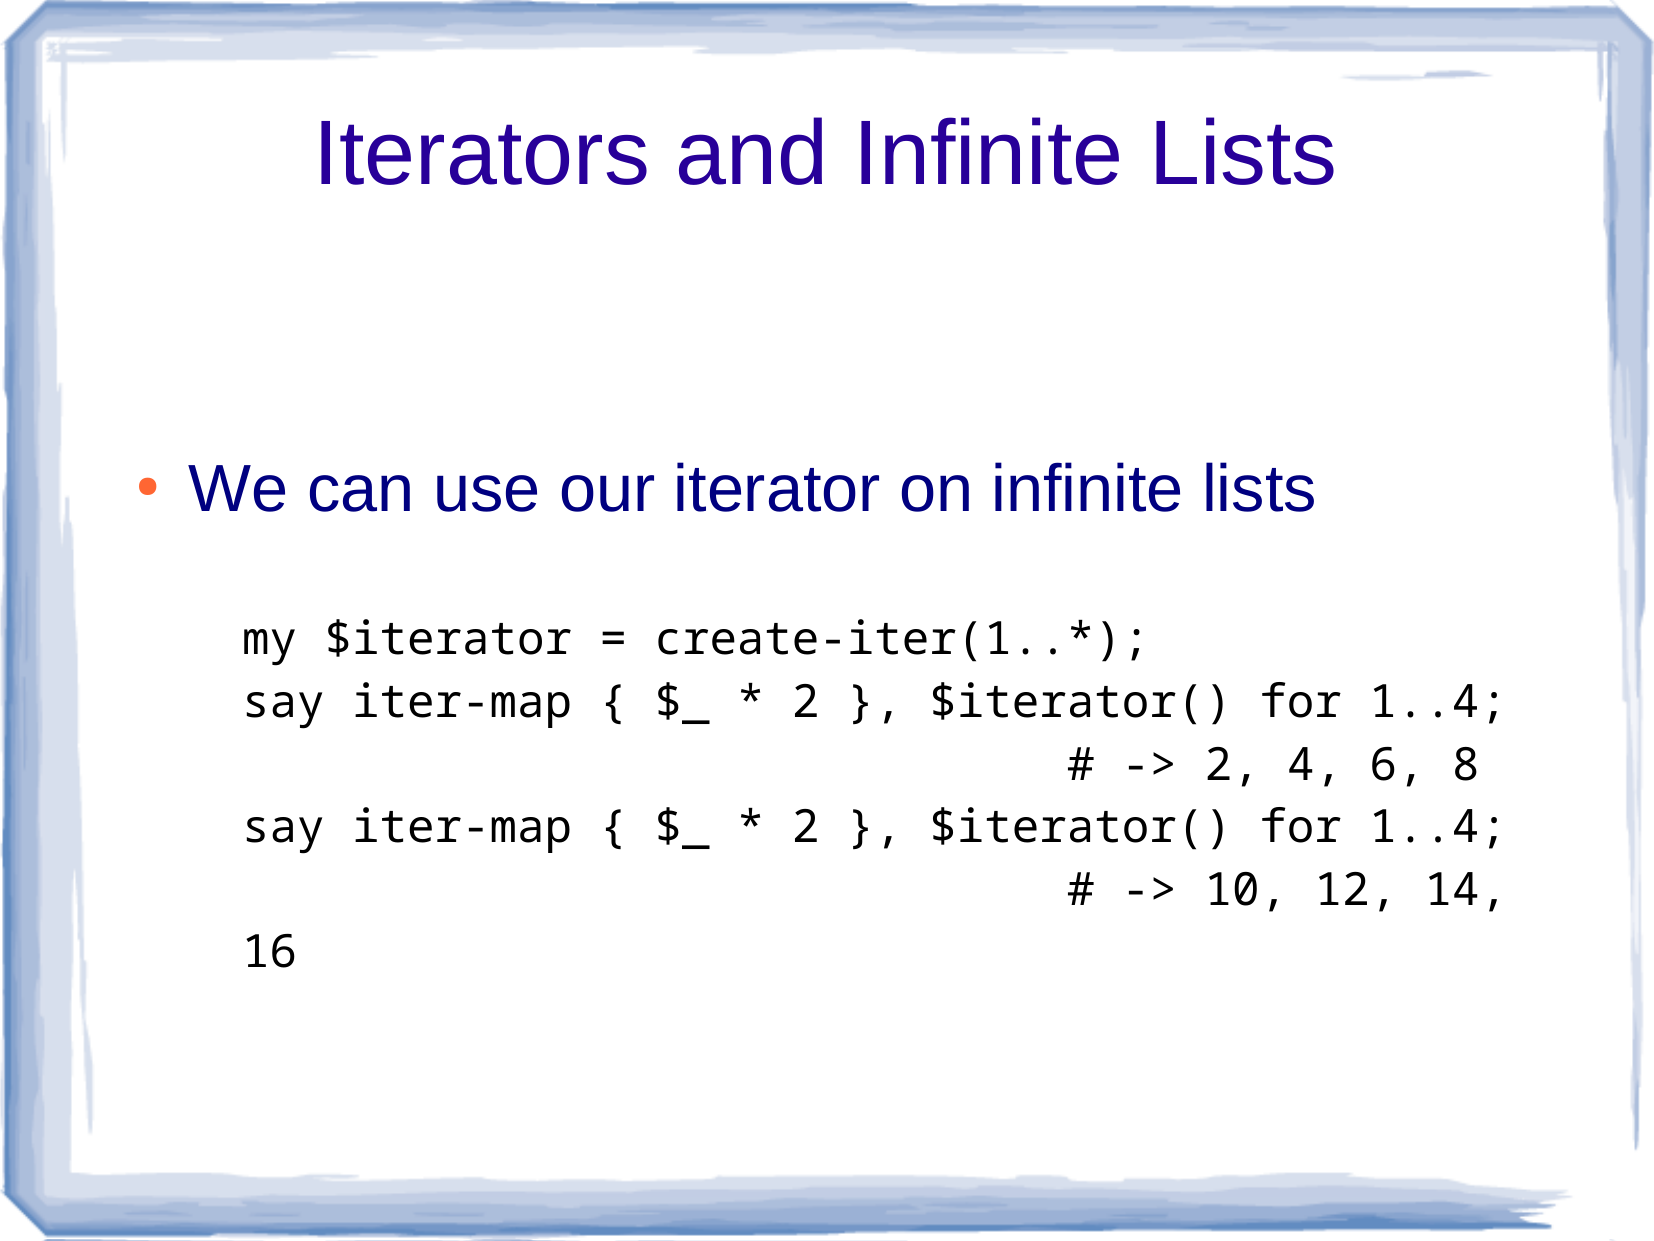

# Iterators and Infinite Lists
We can use our iterator on infinite lists
my $iterator = create-iter(1..*);
say iter-map { $_ * 2 }, $iterator() for 1..4;
 # -> 2, 4, 6, 8
say iter-map { $_ * 2 }, $iterator() for 1..4;
 # -> 10, 12, 14, 16